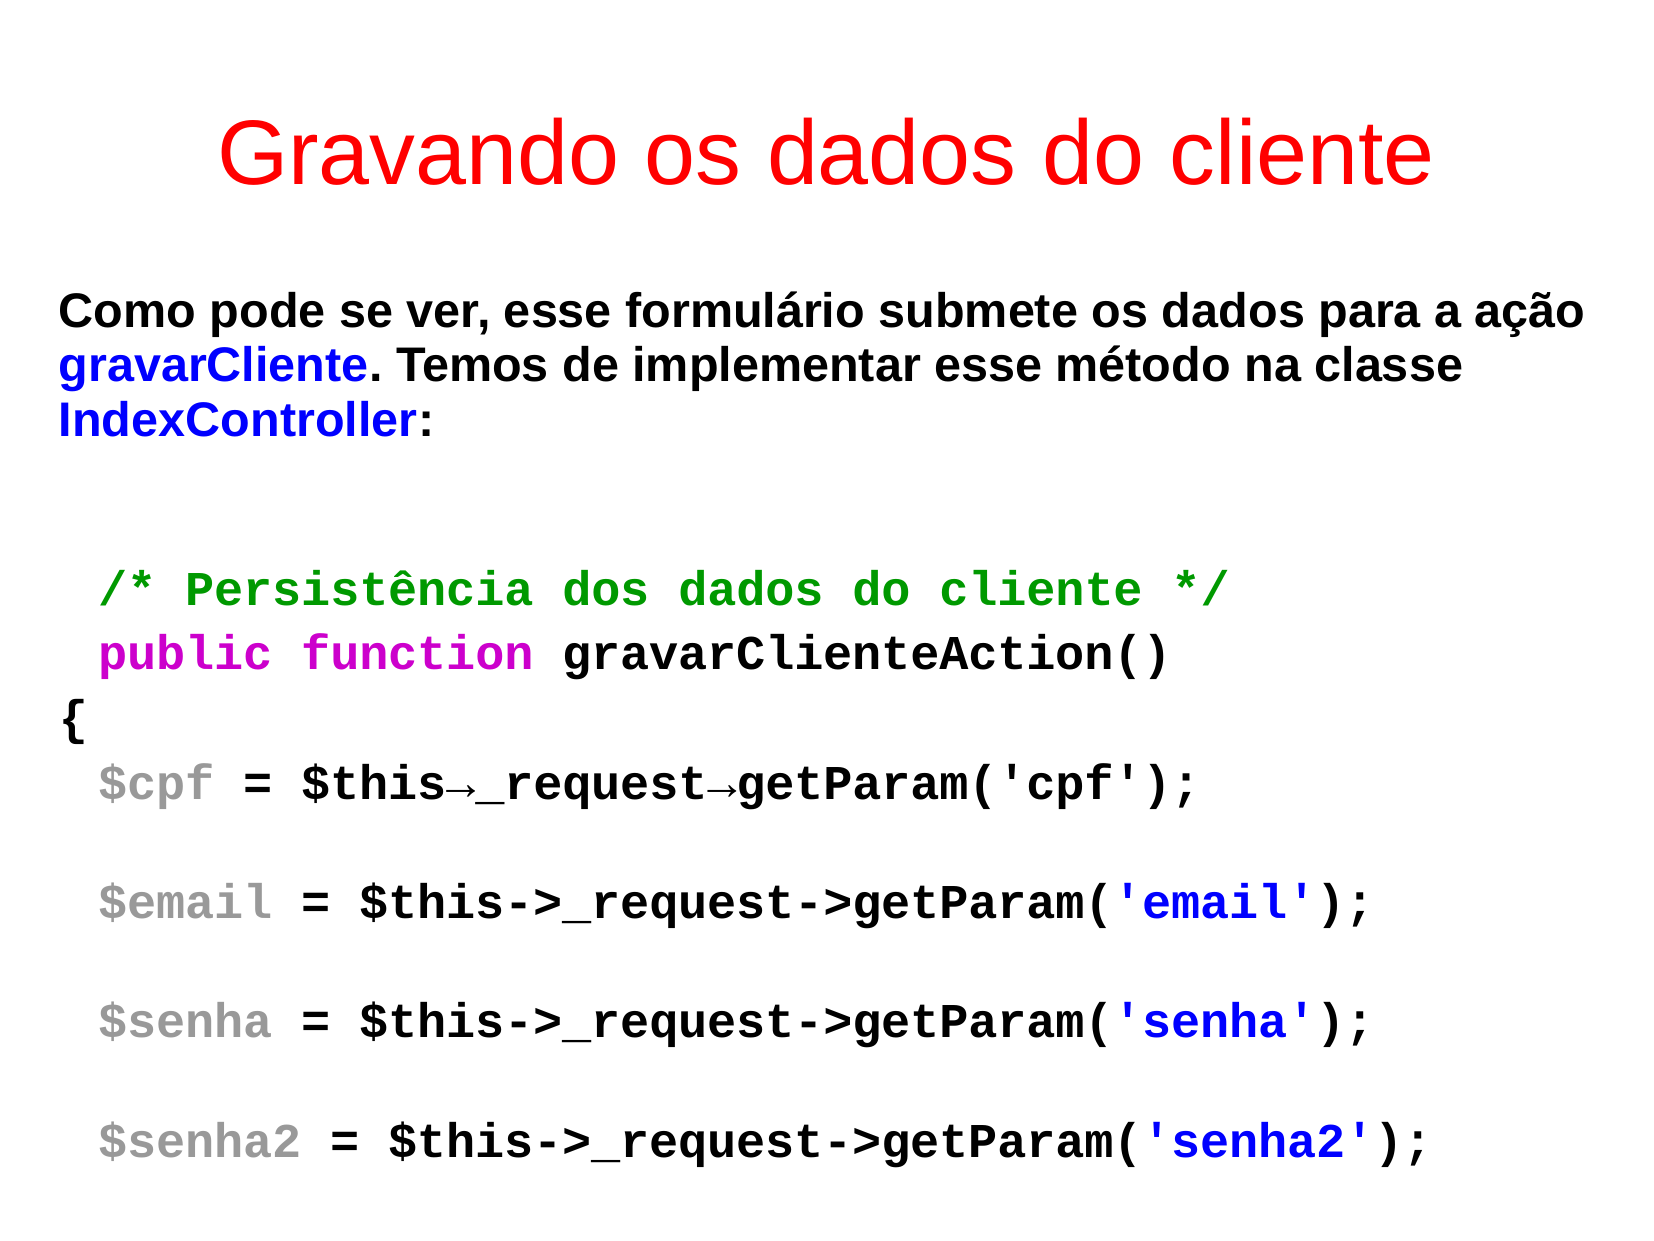

# Gravando os dados do cliente
Como pode se ver, esse formulário submete os dados para a ação gravarCliente. Temos de implementar esse método na classe IndexController:
 	/* Persistência dos dados do cliente */
 	public function gravarClienteAction()
{
 		$cpf = $this→_request→getParam('cpf');
 		$email = $this->_request->getParam('email');
 		$senha = $this->_request->getParam('senha');
 		$senha2 = $this->_request->getParam('senha2');